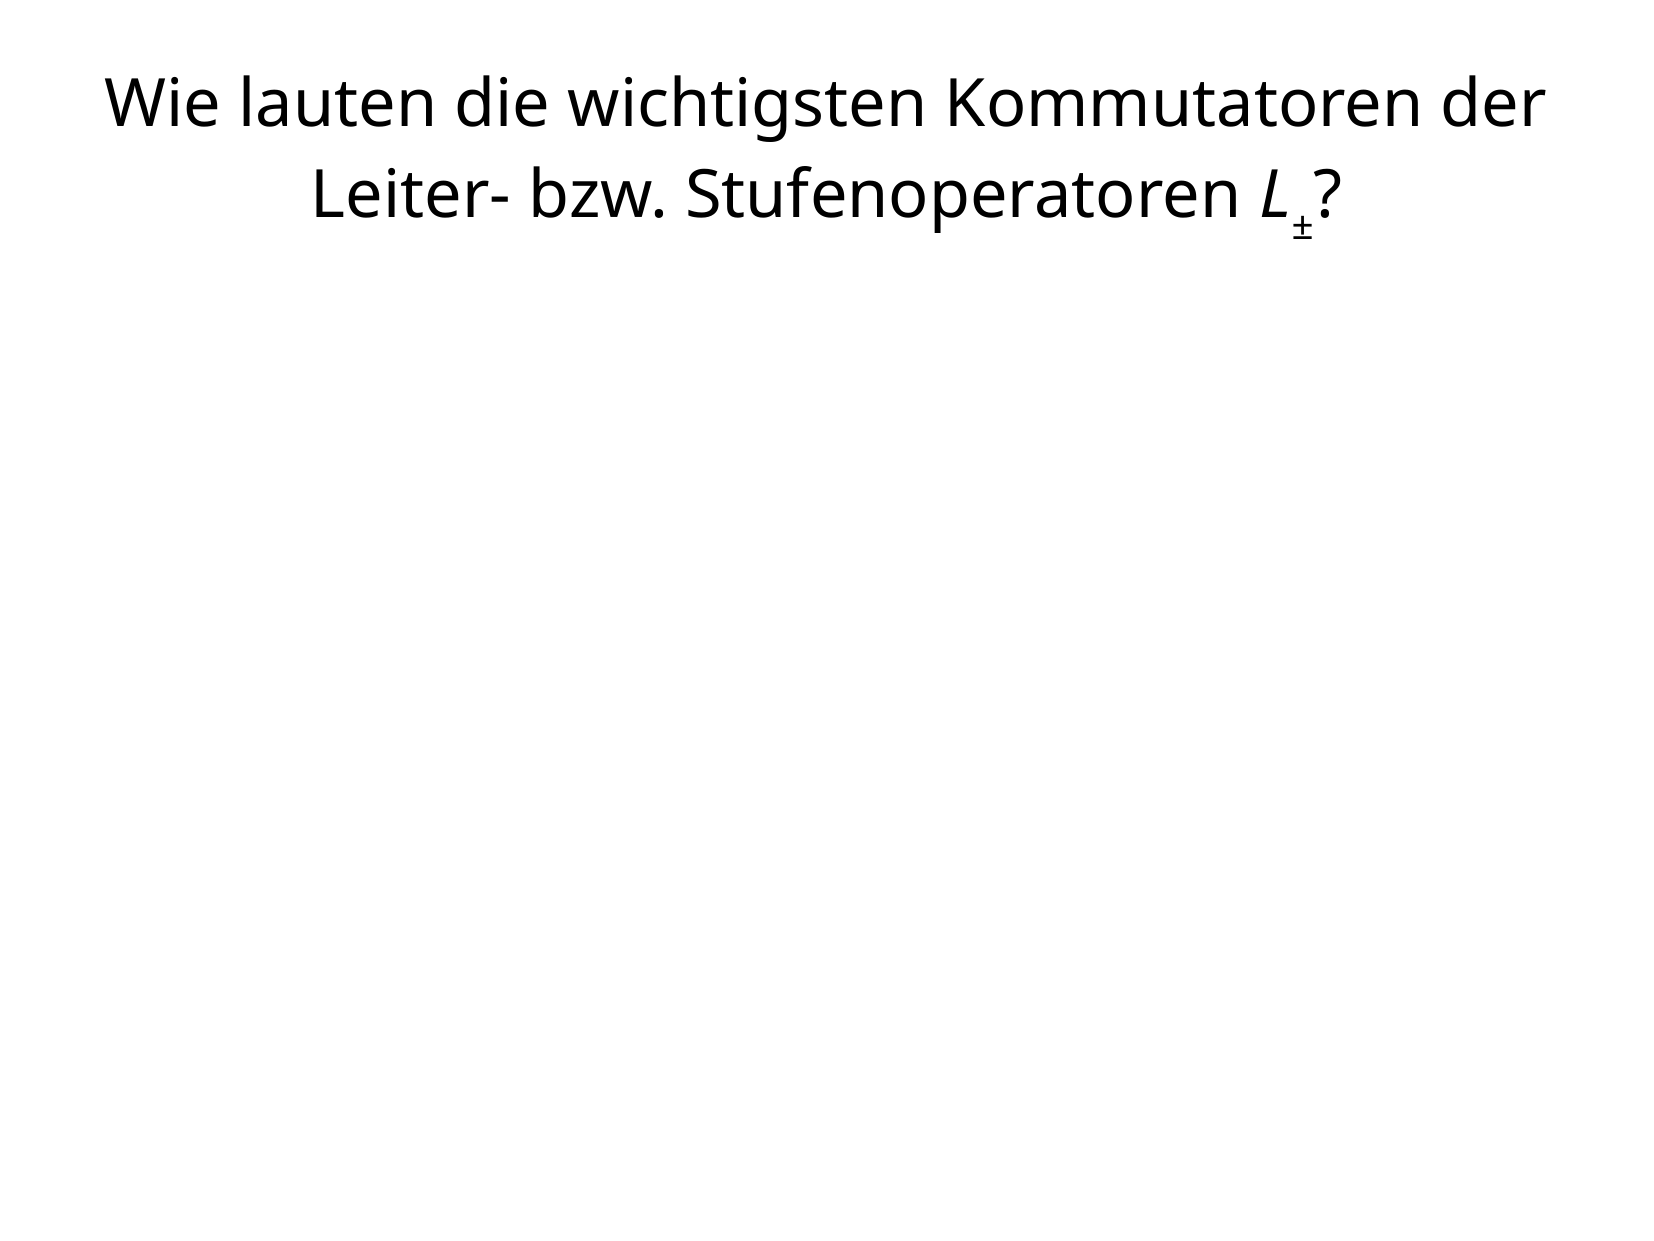

# Wie lauten die wichtigsten Kommutatoren der Leiter- bzw. Stufenoperatoren L±?